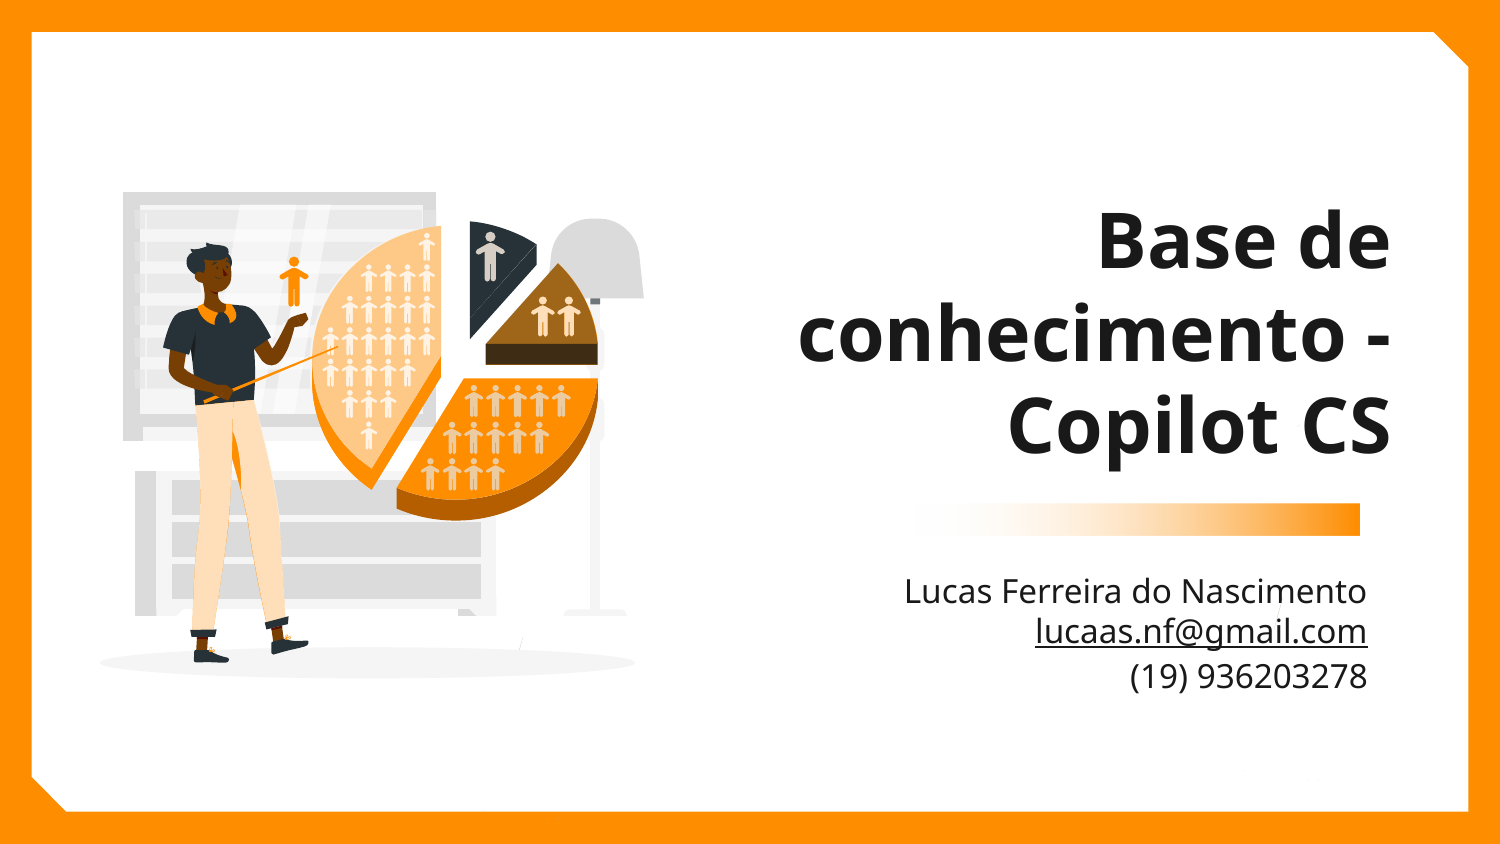

# Base de conhecimento - Copilot CS
Lucas Ferreira do Nascimento
lucaas.nf@gmail.com
(19) 936203278